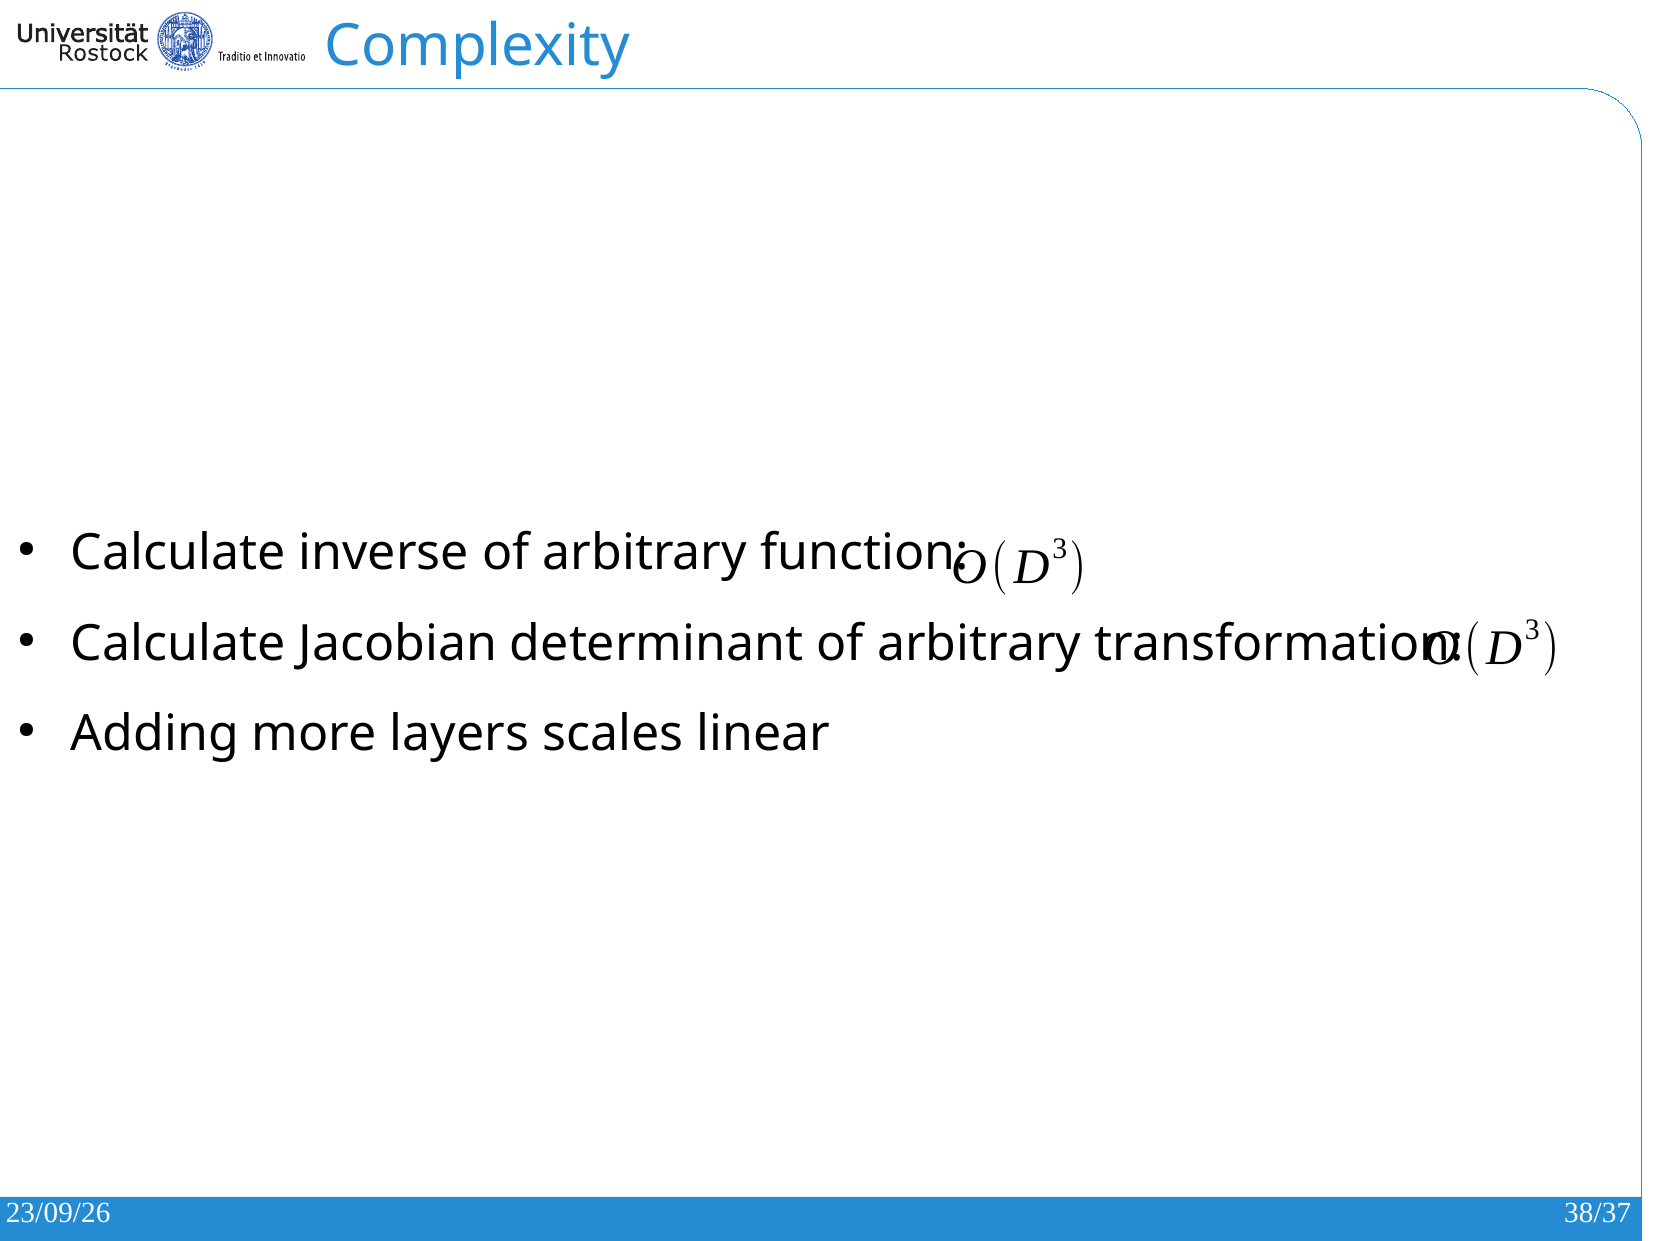

# Complexity
Calculate inverse of arbitrary function:
Calculate Jacobian determinant of arbitrary transformation:
Adding more layers scales linear